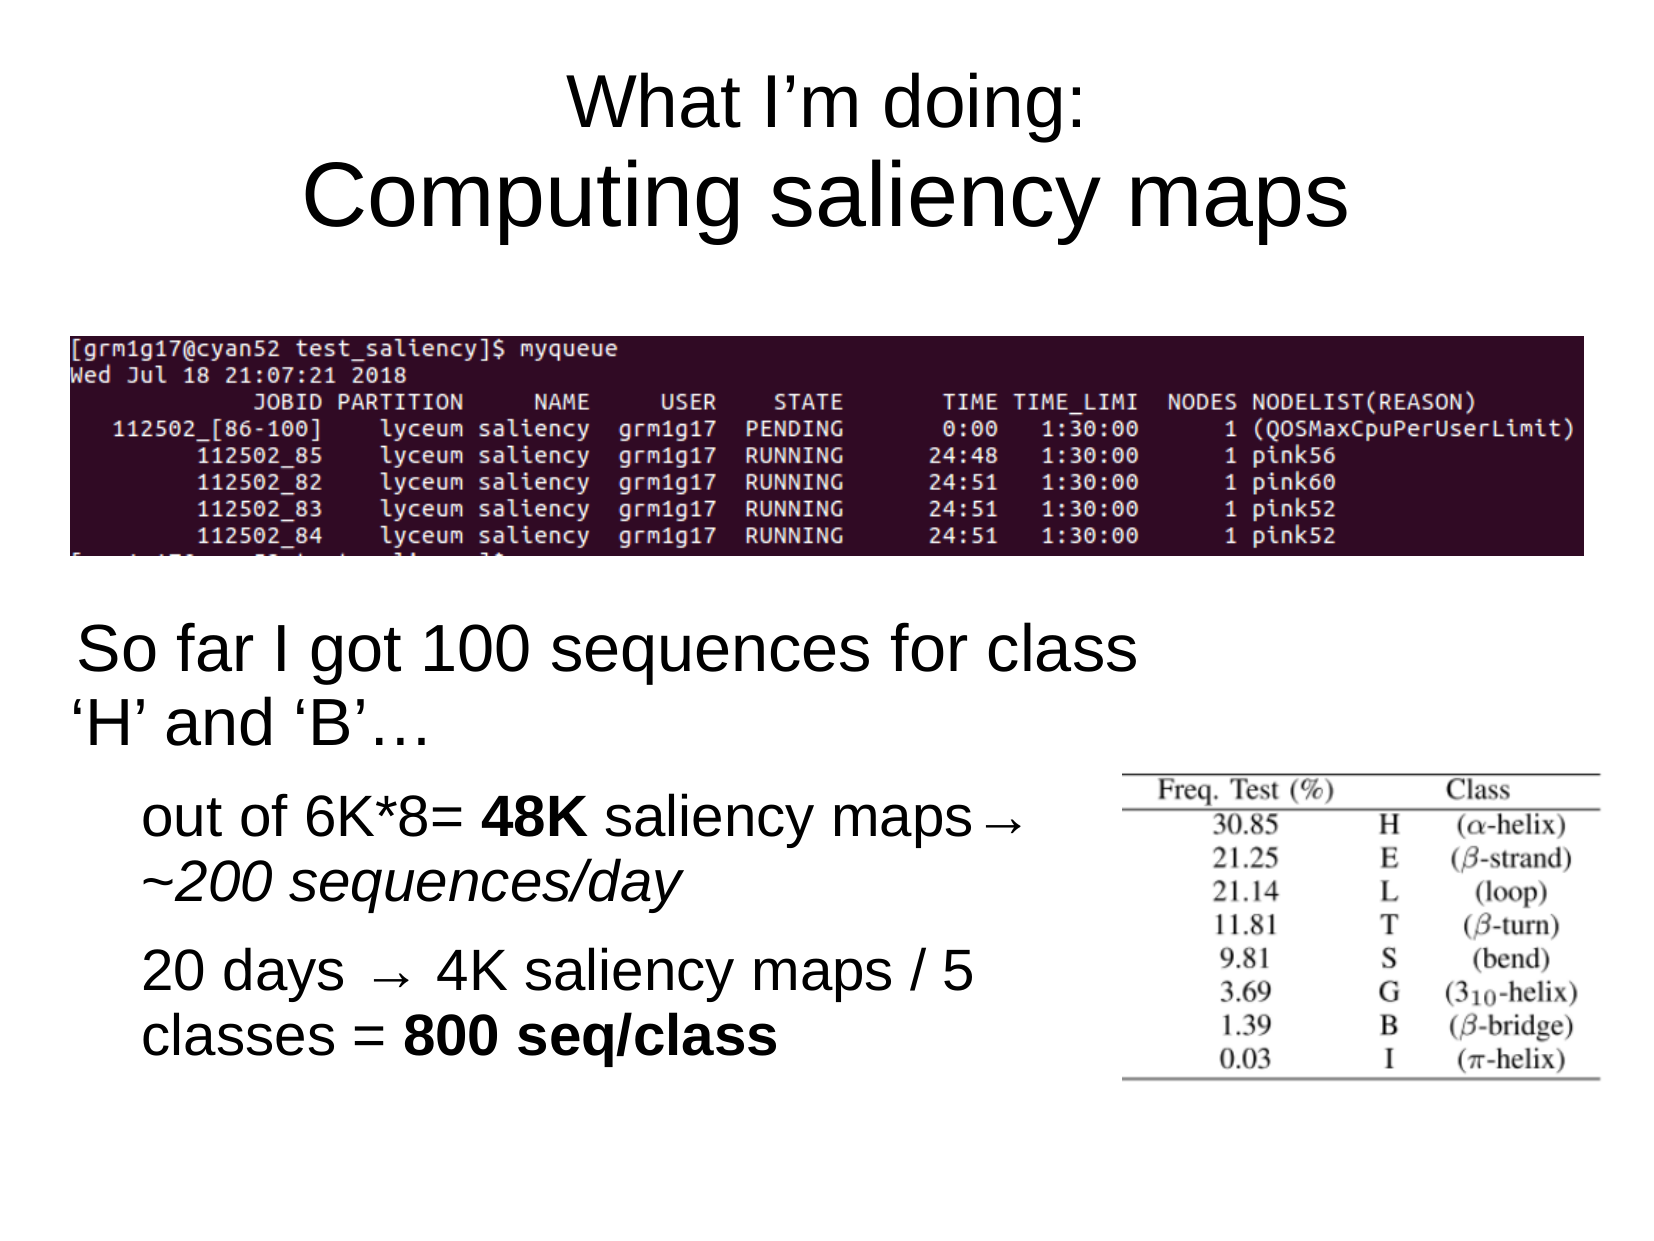

# What I’m doing: Computing saliency maps
So far I got 100 sequences for class ‘H’ and ‘B’…
out of 6K*8= 48K saliency maps→ ~200 sequences/day
20 days → 4K saliency maps / 5 classes = 800 seq/class